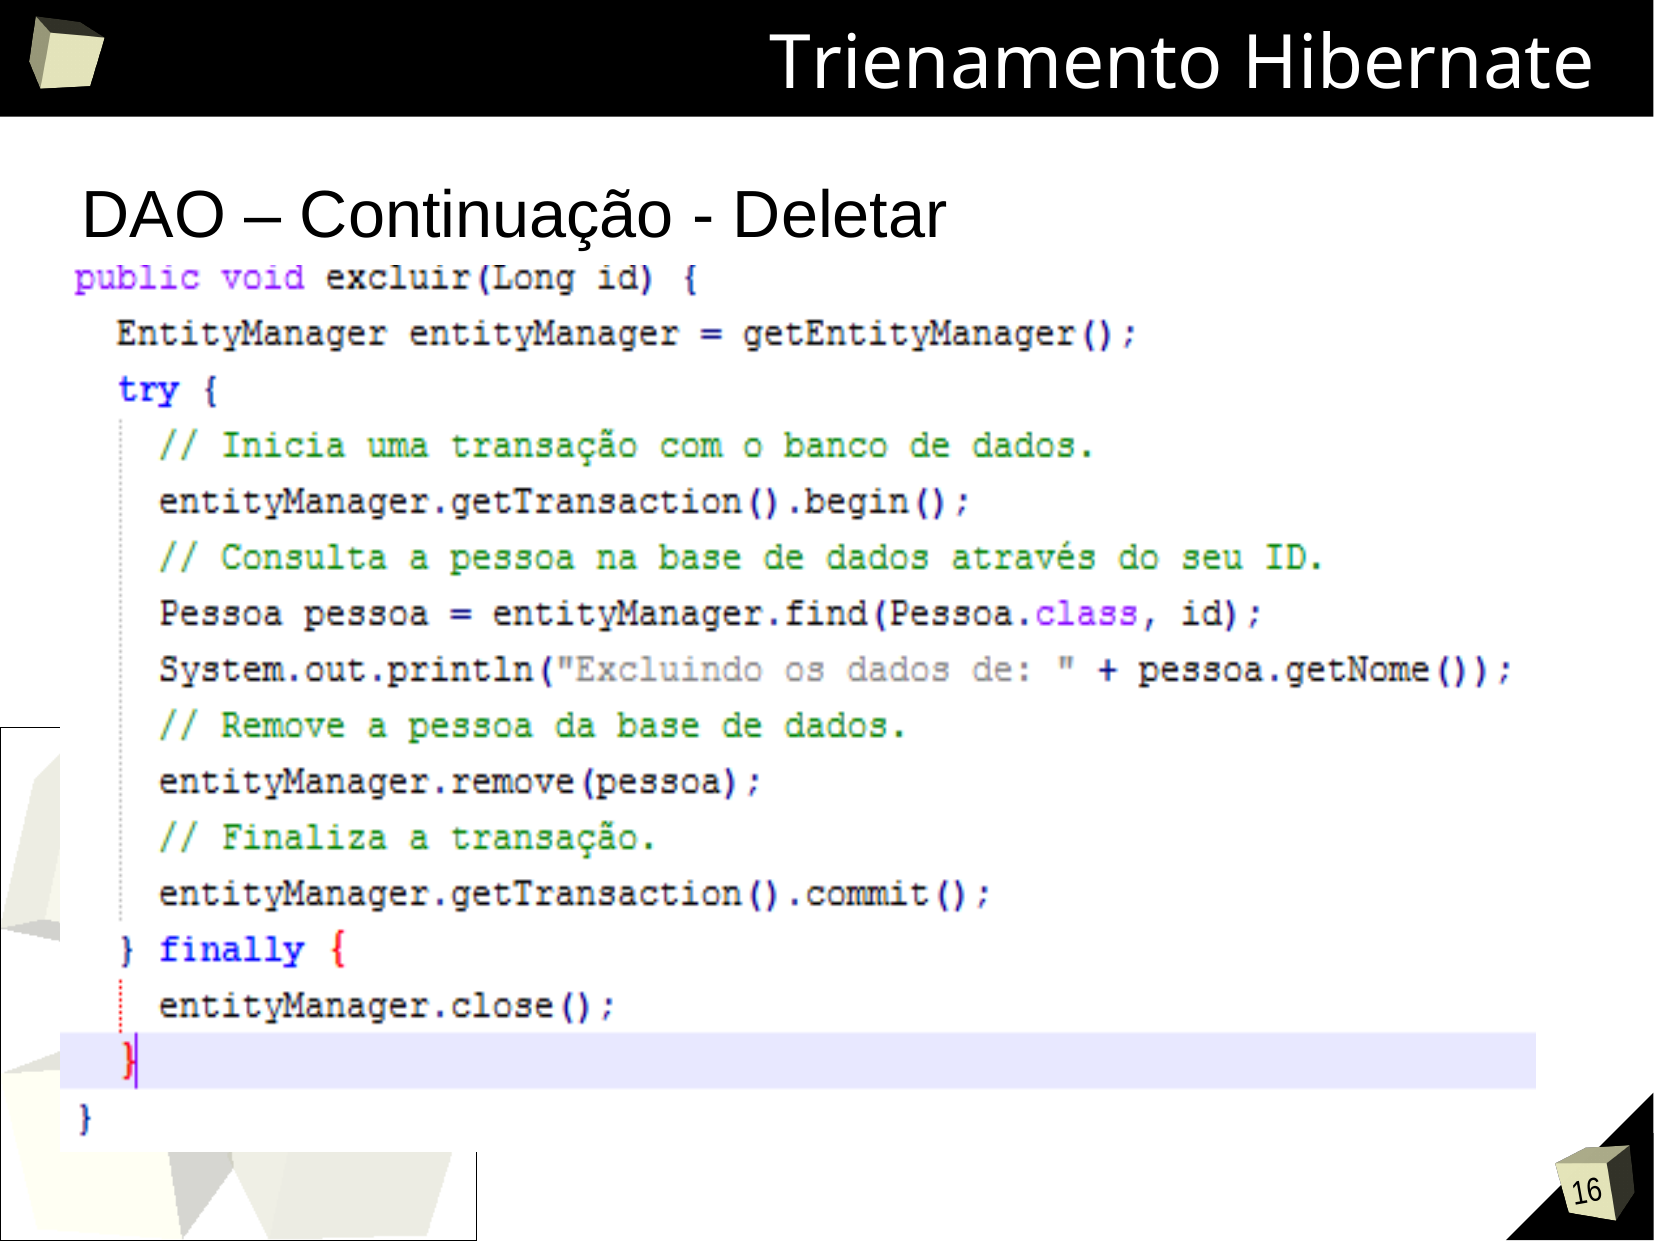

# Trienamento Hibernate
DAO – Continuação - Deletar